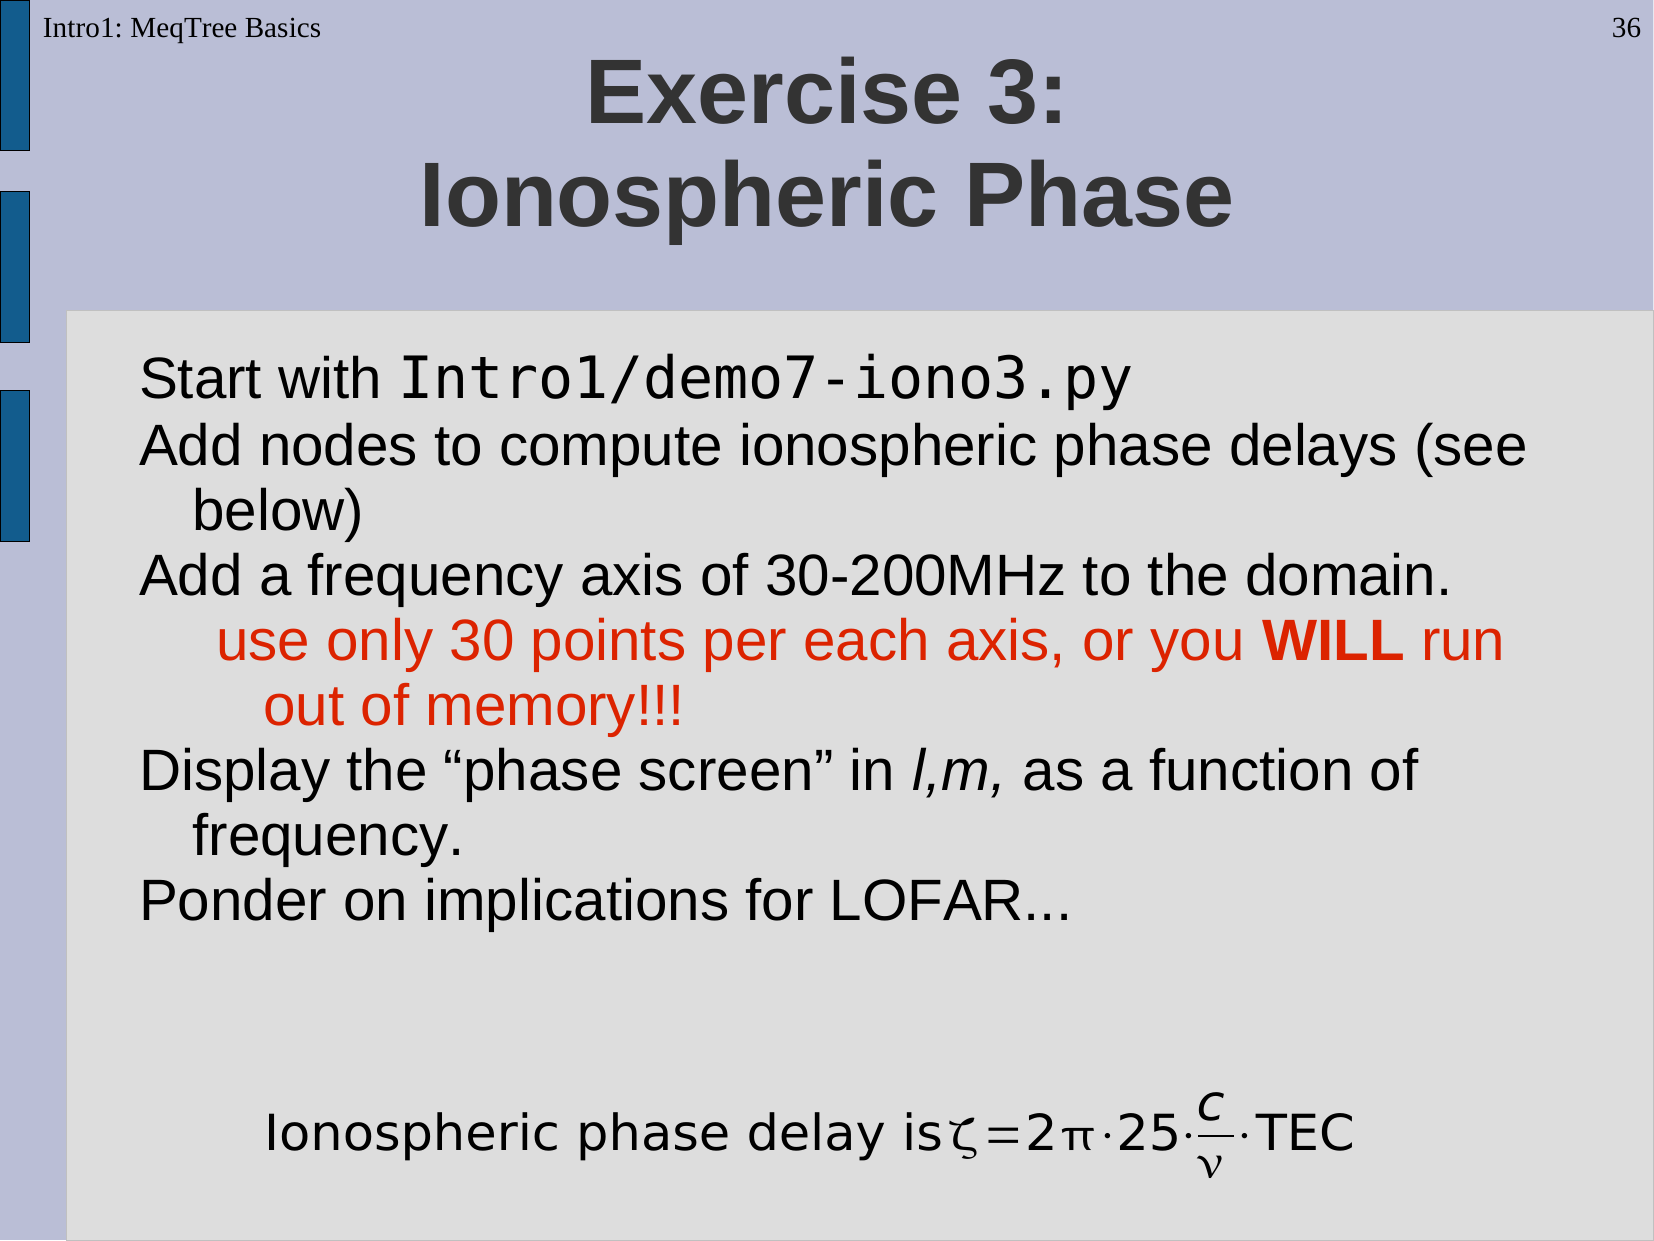

Intro1: MeqTree Basics
36
# Exercise 3: Ionospheric Phase
Start with Intro1/demo7-iono3.py
Add nodes to compute ionospheric phase delays (see below)
Add a frequency axis of 30-200MHz to the domain.
use only 30 points per each axis, or you WILL run out of memory!!!
Display the “phase screen” in l,m, as a function of frequency.
Ponder on implications for LOFAR...